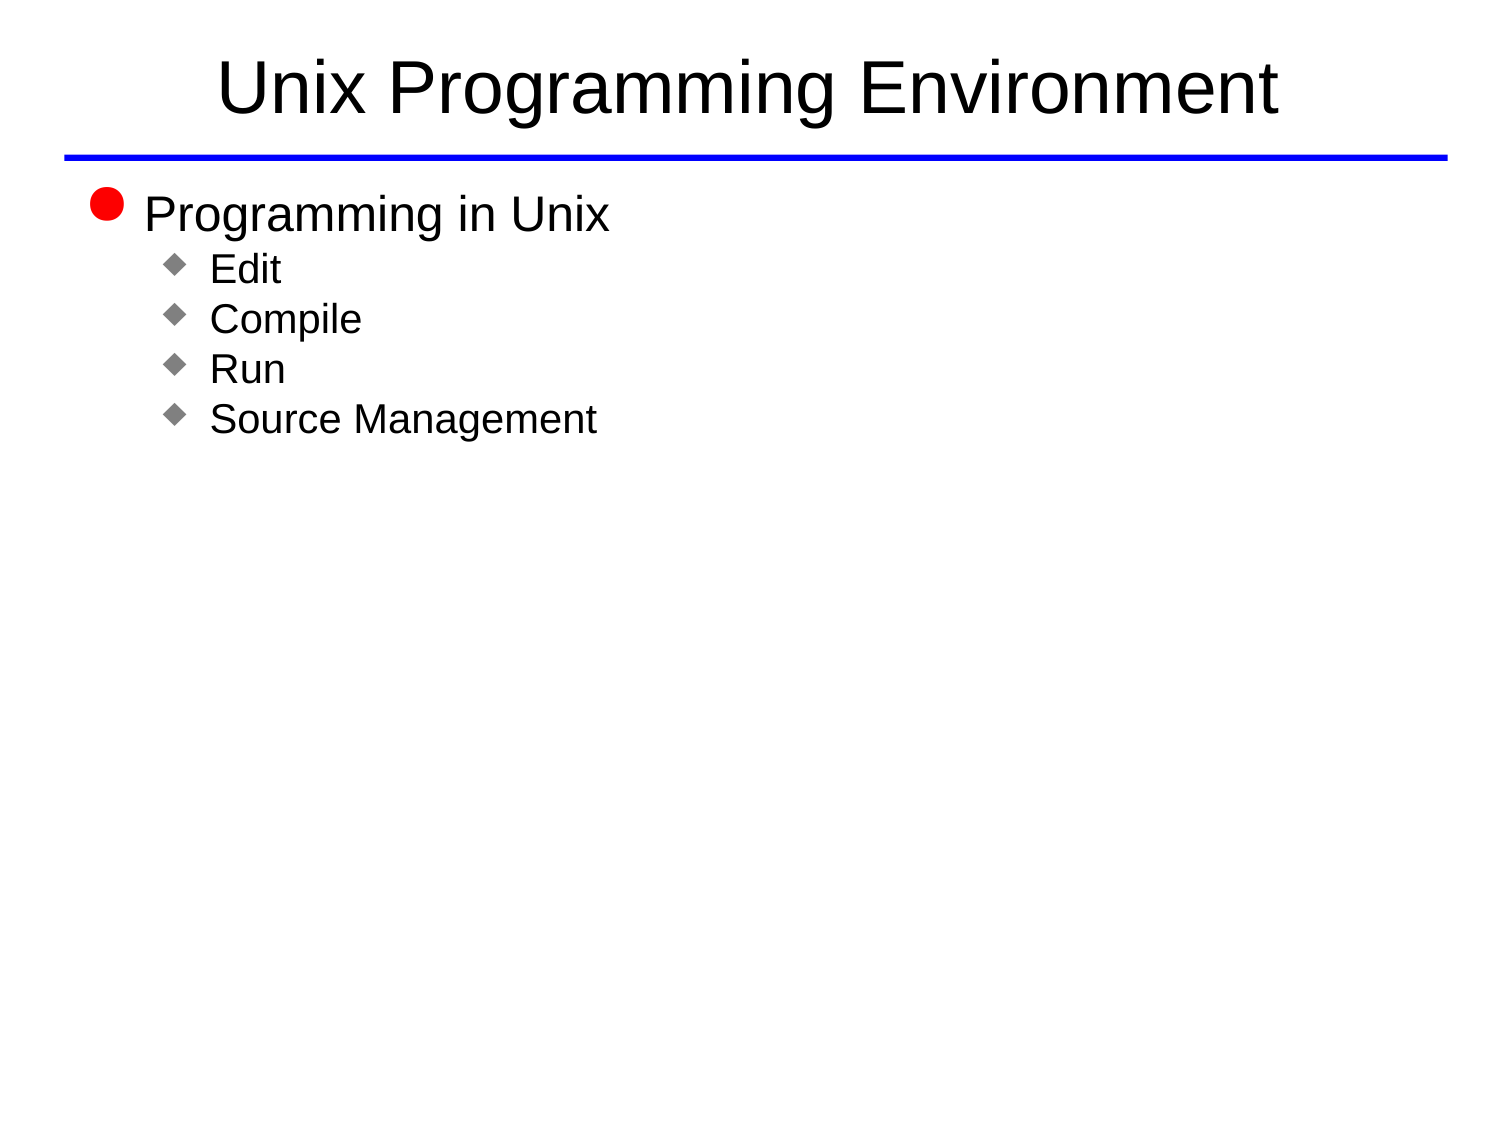

# Unix Programming Environment
Programming in Unix
Edit
Compile
Run
Source Management